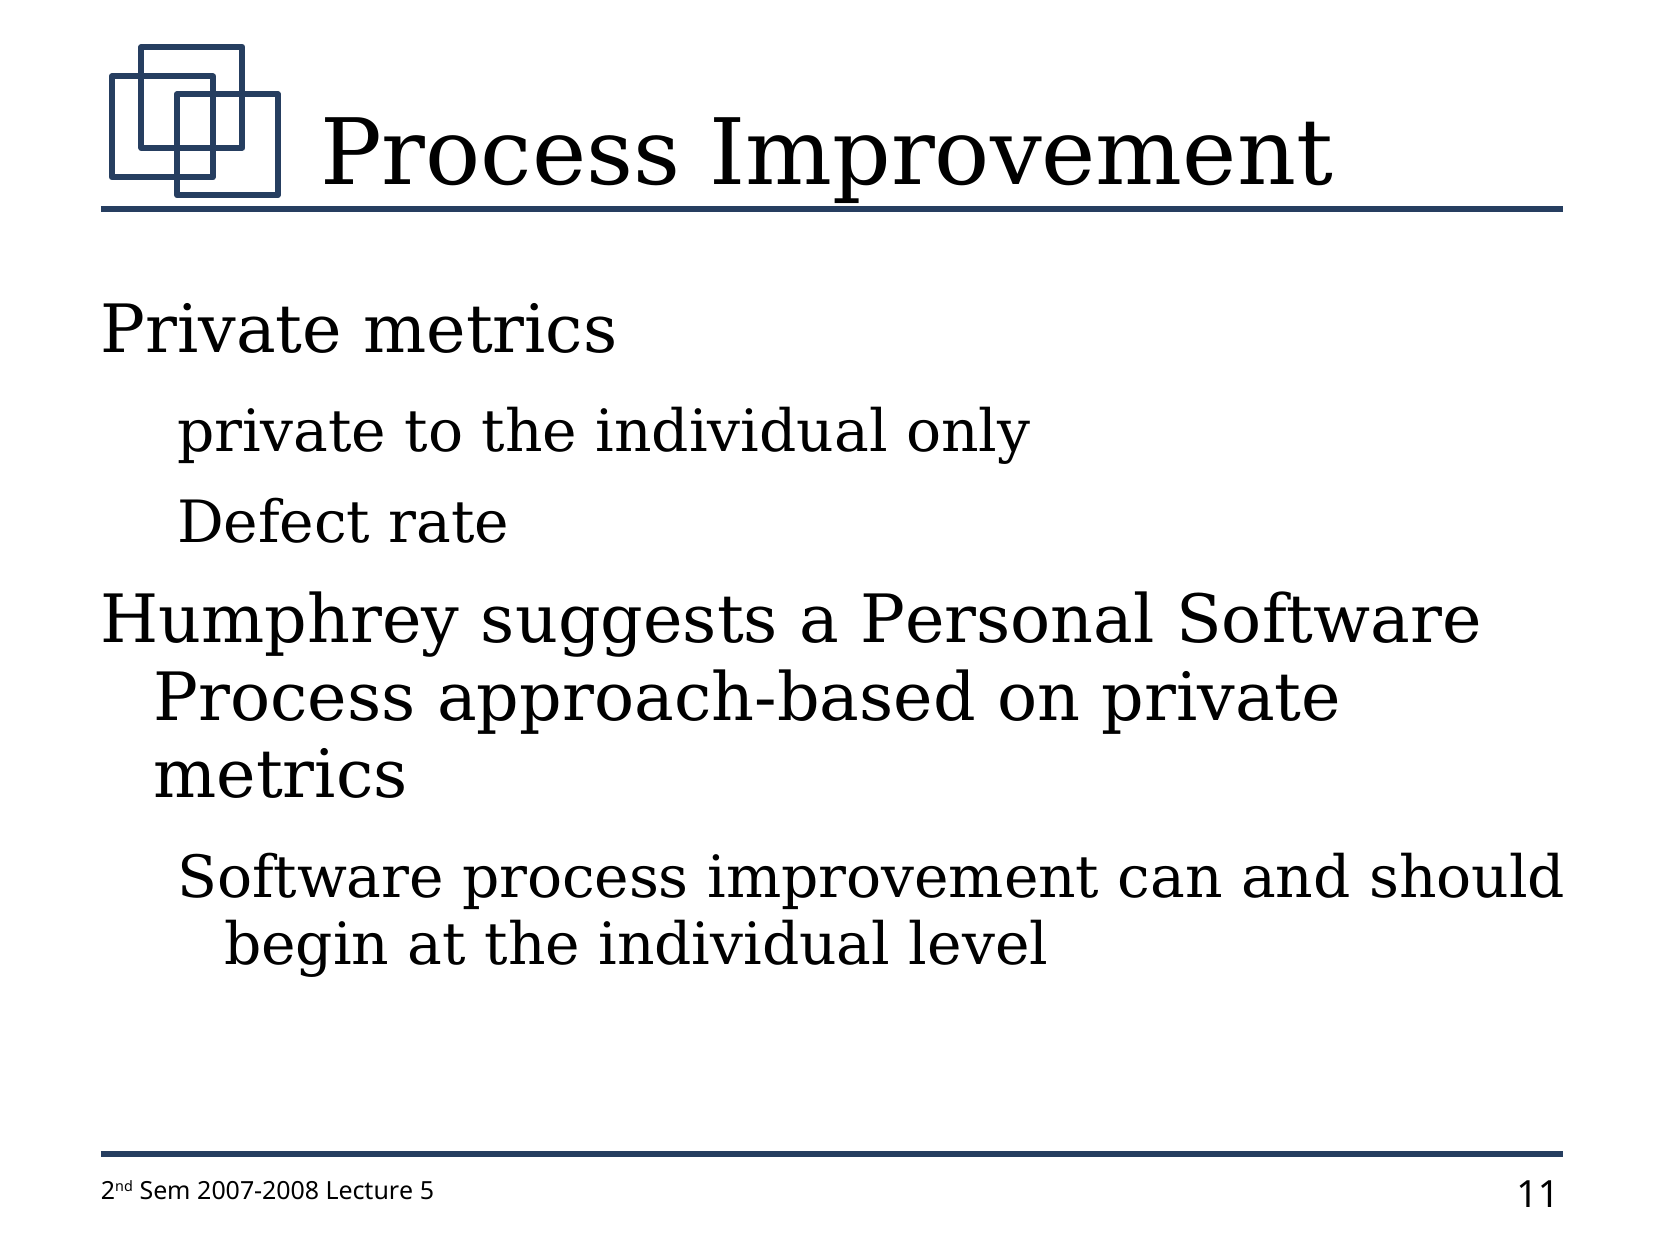

# Process Improvement
Private metrics
private to the individual only
Defect rate
Humphrey suggests a Personal Software Process approach-based on private metrics
Software process improvement can and should begin at the individual level